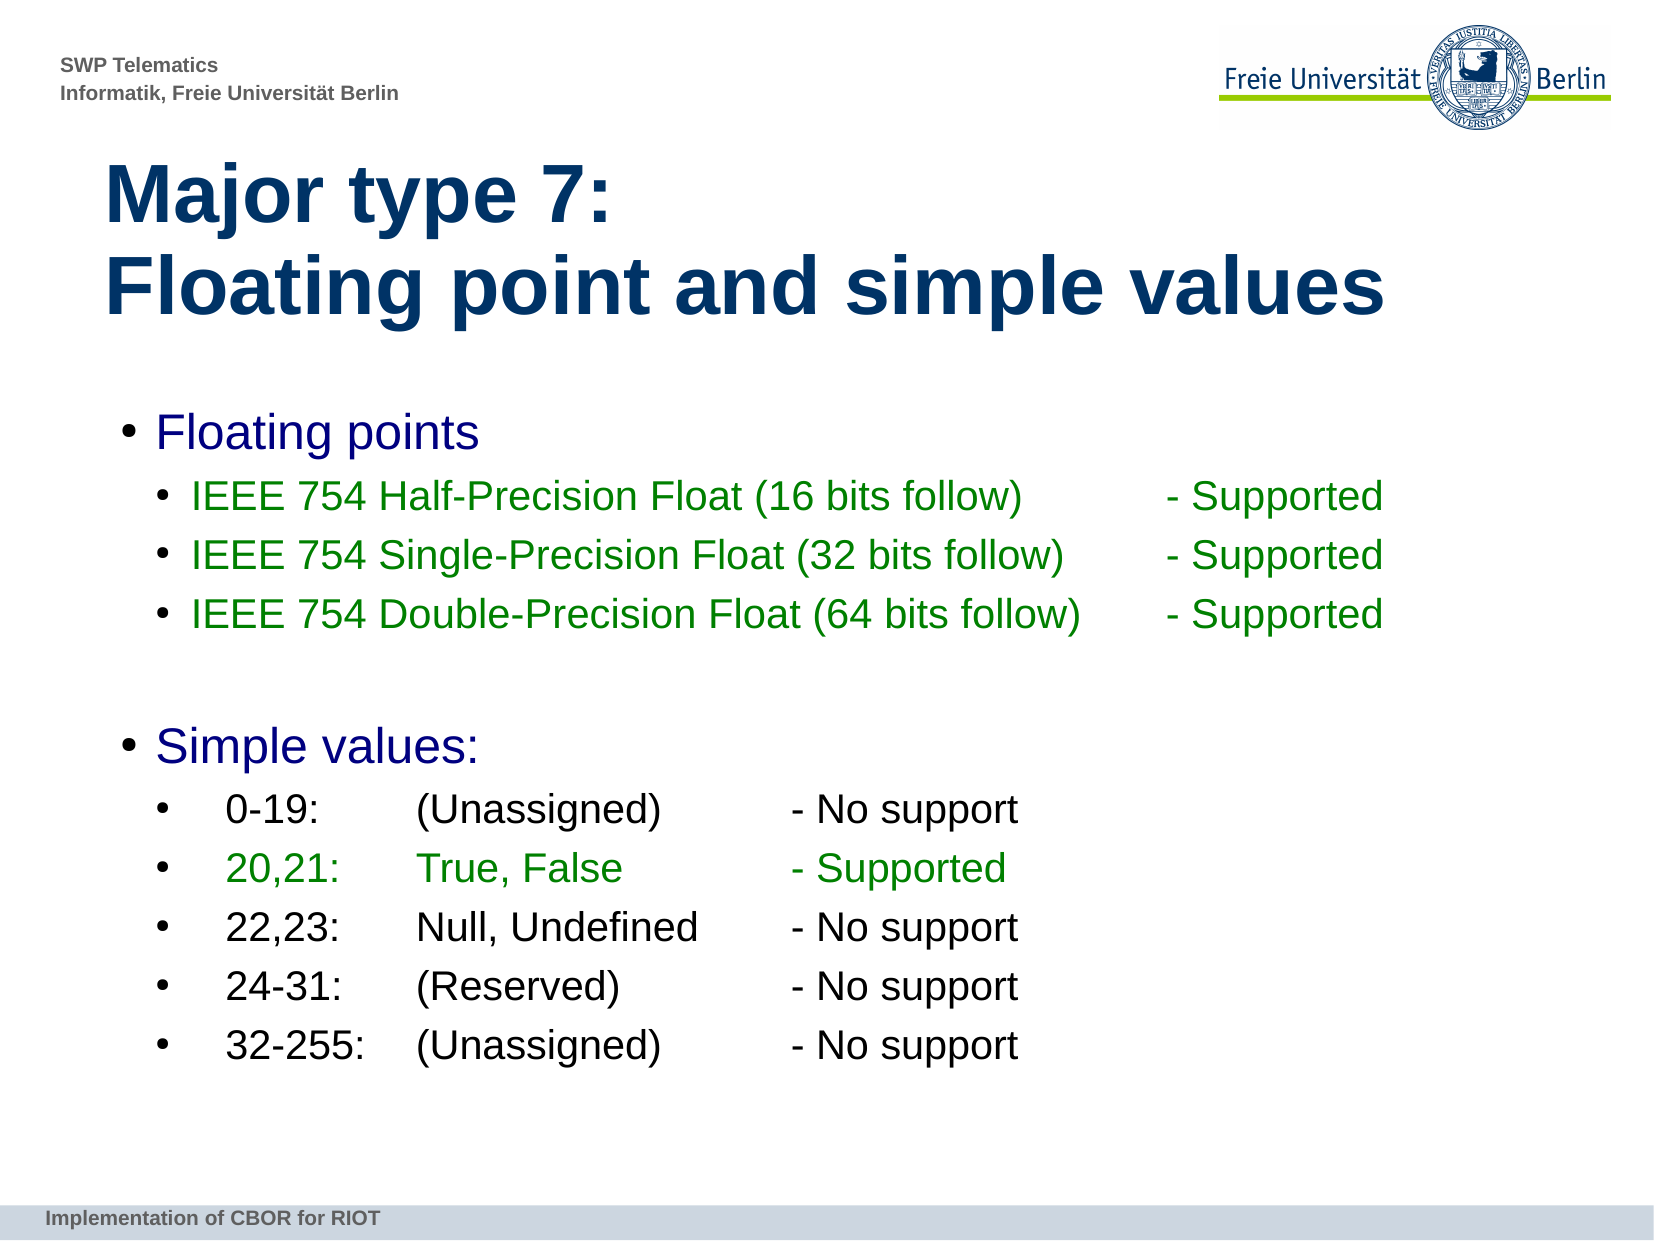

# Major type 7: Floating point and simple values
Floating points
IEEE 754 Half-Precision Float (16 bits follow) 		- Supported
IEEE 754 Single-Precision Float (32 bits follow)		- Supported
IEEE 754 Double-Precision Float (64 bits follow)		- Supported
Simple values:
 0-19: 	(Unassigned)		- No support
 20,21: 	True, False			- Supported
 22,23: 	Null, Undefined		- No support
 24-31: 	(Reserved)			- No support
 32-255: 	(Unassigned)		- No support